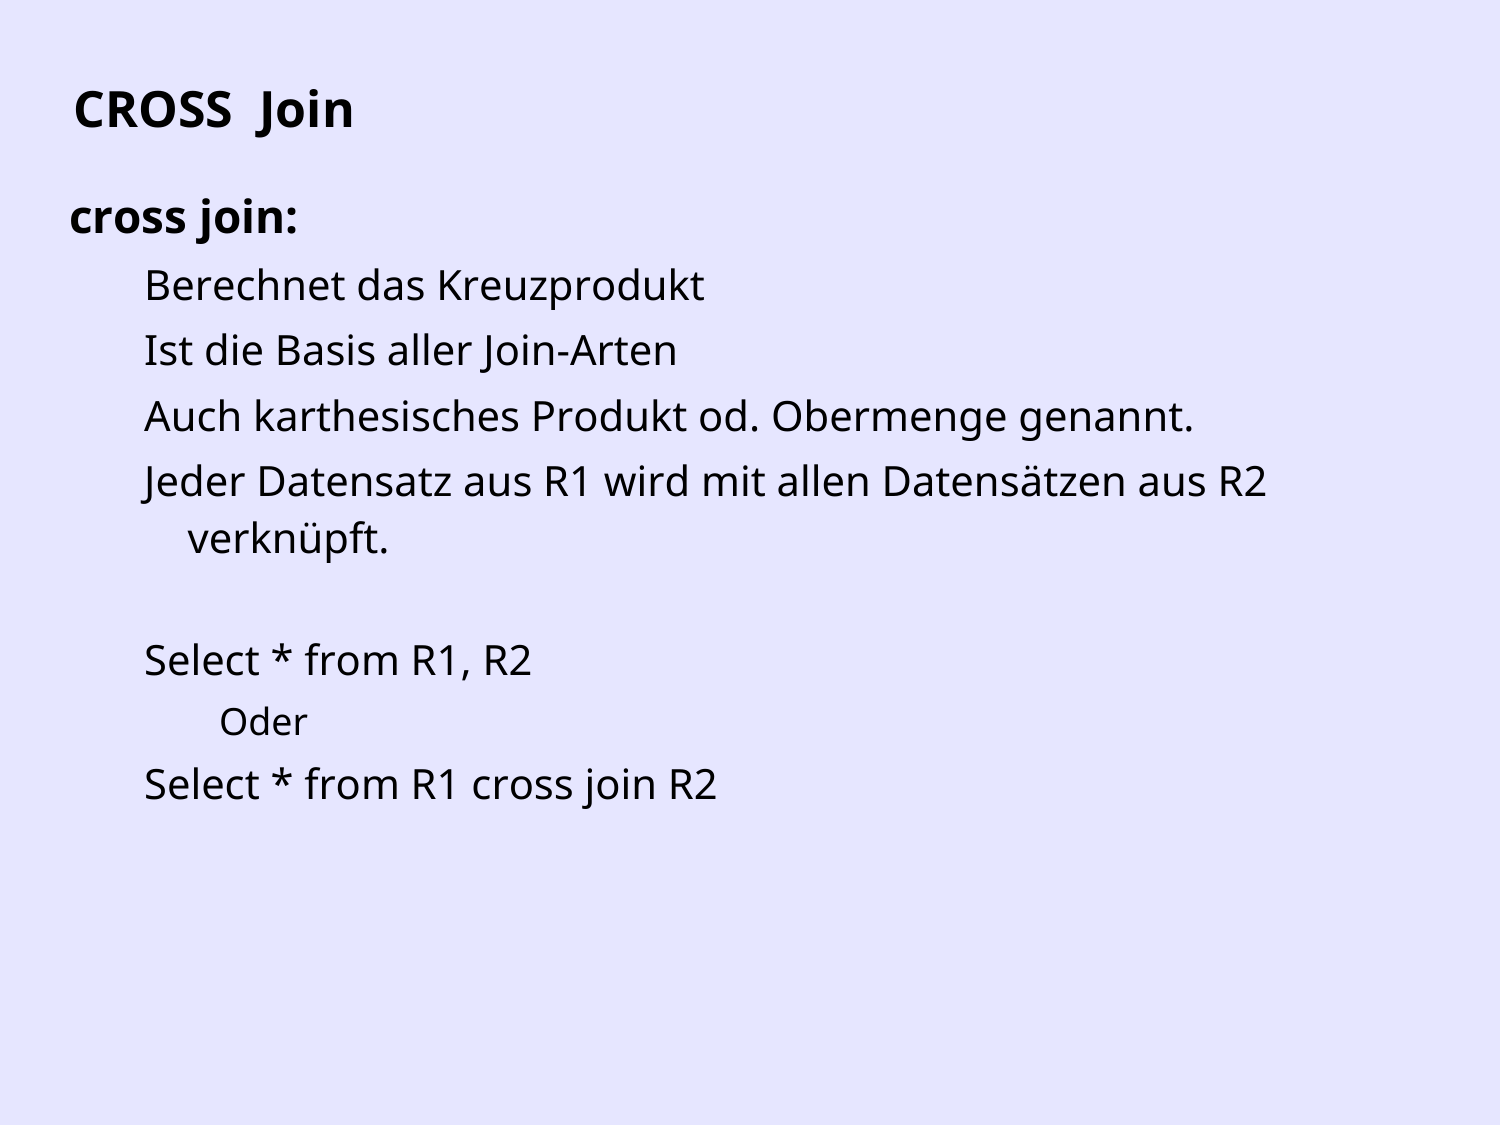

# CROSS Join
cross join:
Berechnet das Kreuzprodukt
Ist die Basis aller Join-Arten
Auch karthesisches Produkt od. Obermenge genannt.
Jeder Datensatz aus R1 wird mit allen Datensätzen aus R2 verknüpft.
Select * from R1, R2
Oder
Select * from R1 cross join R2